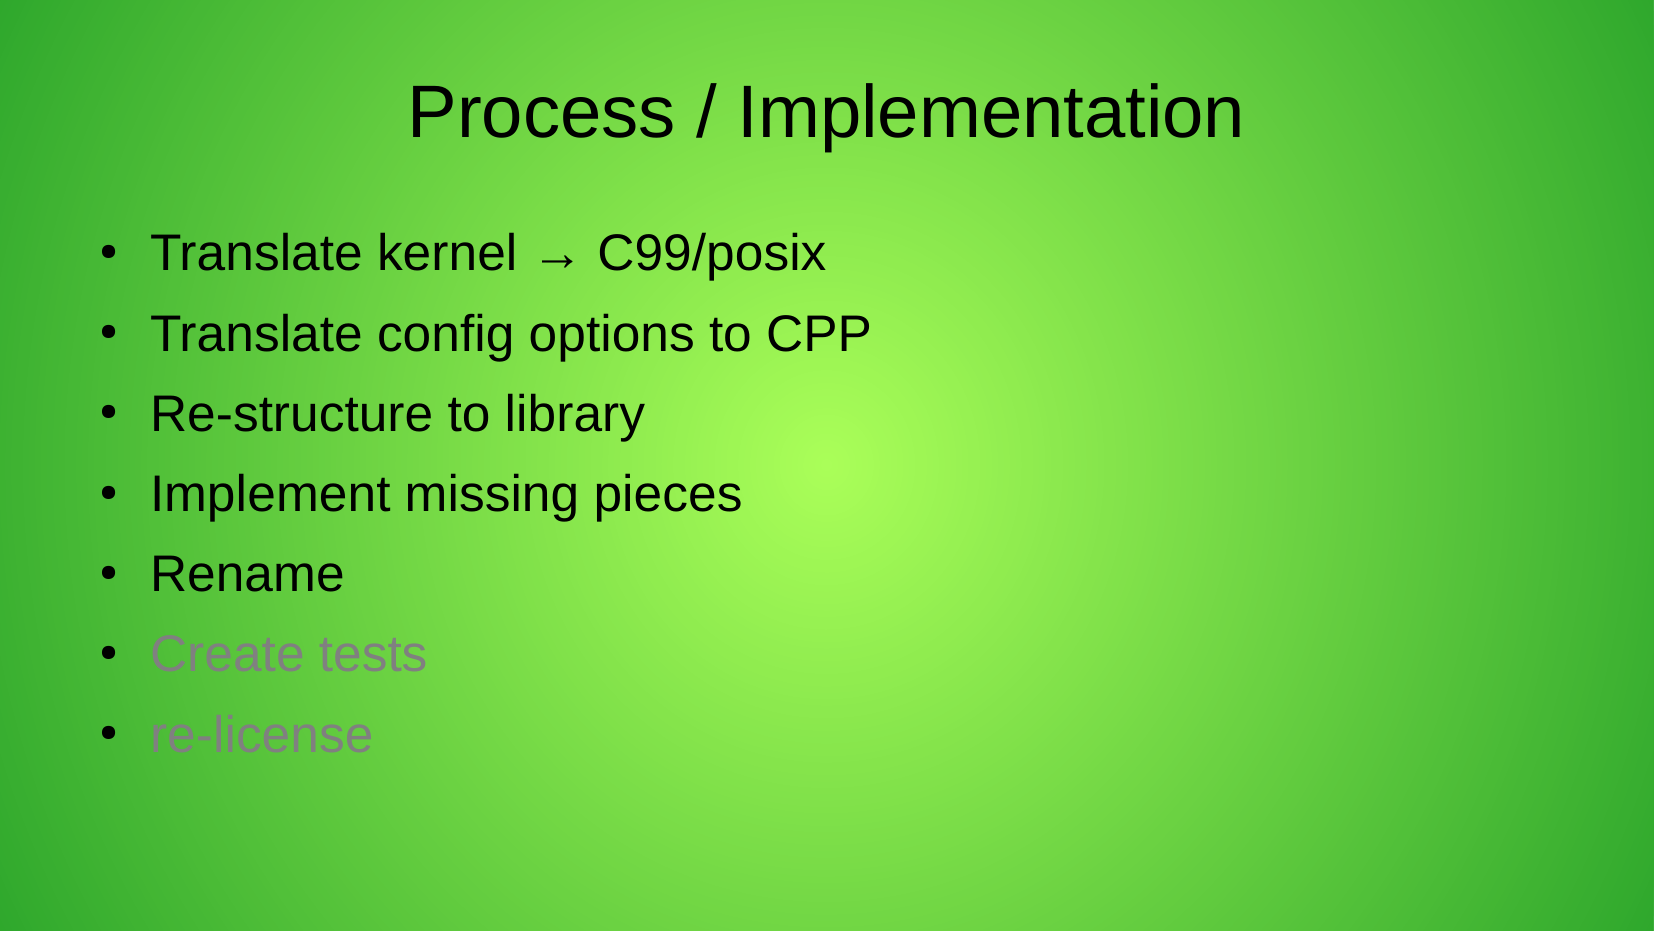

# Process / Implementation
Translate kernel → C99/posix
Translate config options to CPP
Re-structure to library
Implement missing pieces
Rename
Create tests
re-license